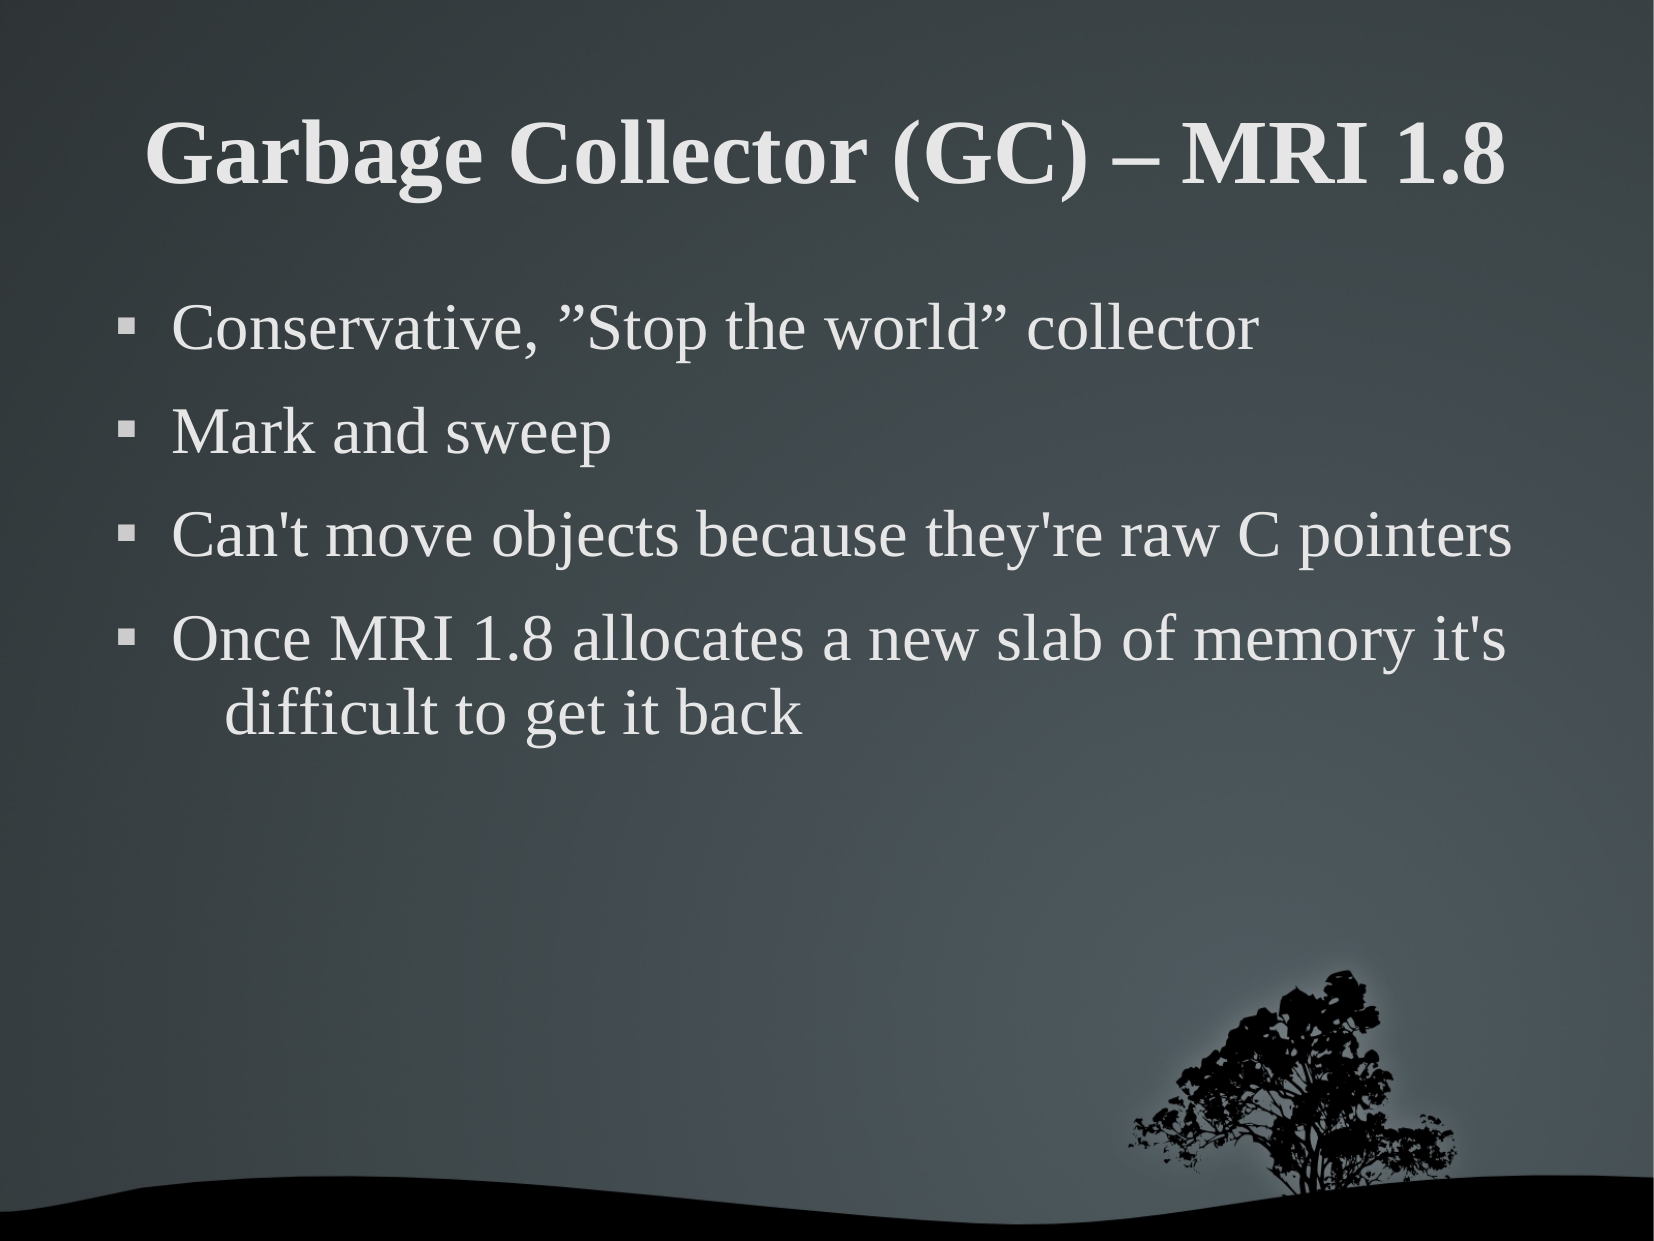

# Garbage Collector (GC) – MRI 1.8
Conservative, ”Stop the world” collector
Mark and sweep
Can't move objects because they're raw C pointers
Once MRI 1.8 allocates a new slab of memory it's difficult to get it back